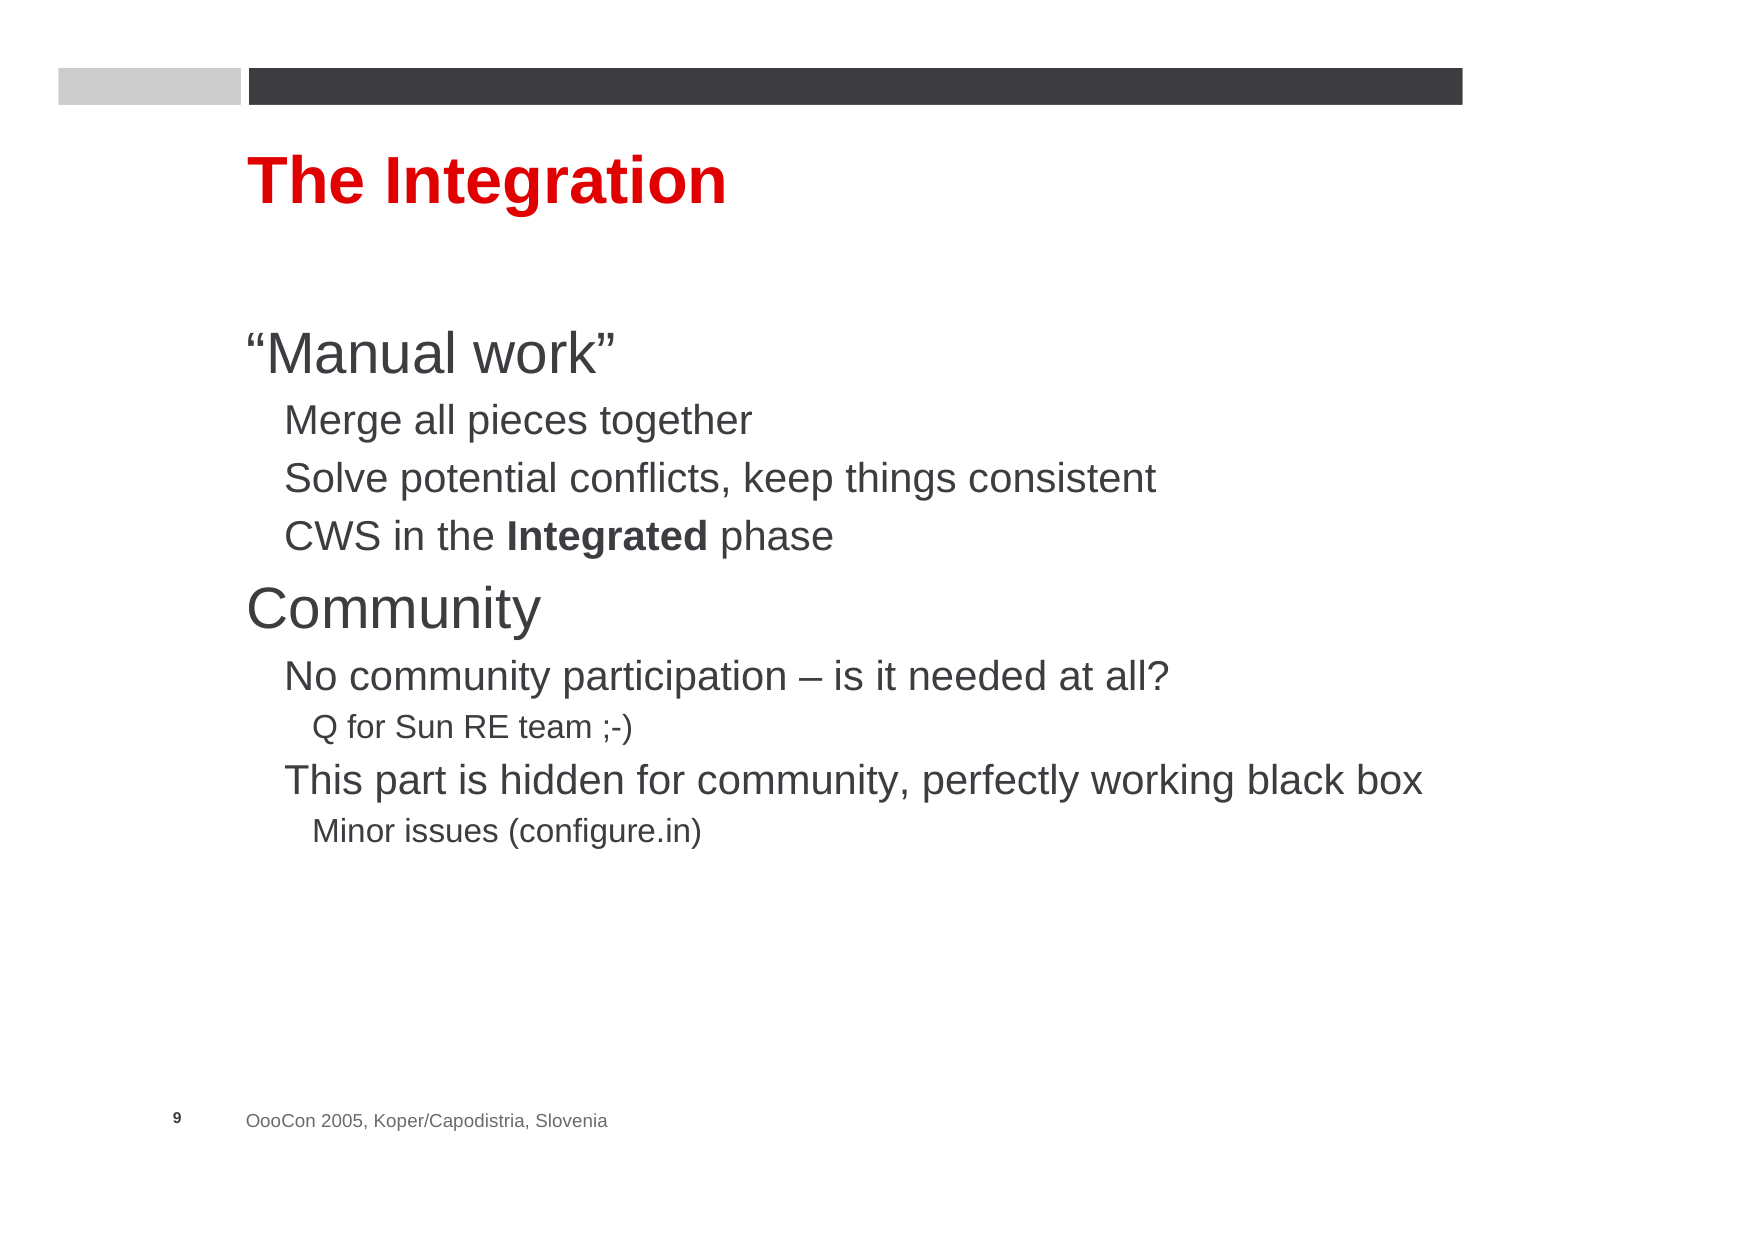

# The Integration
“Manual work”
Merge all pieces together
Solve potential conflicts, keep things consistent
CWS in the Integrated phase
Community
No community participation – is it needed at all?
Q for Sun RE team ;-)
This part is hidden for community, perfectly working black box
Minor issues (configure.in)